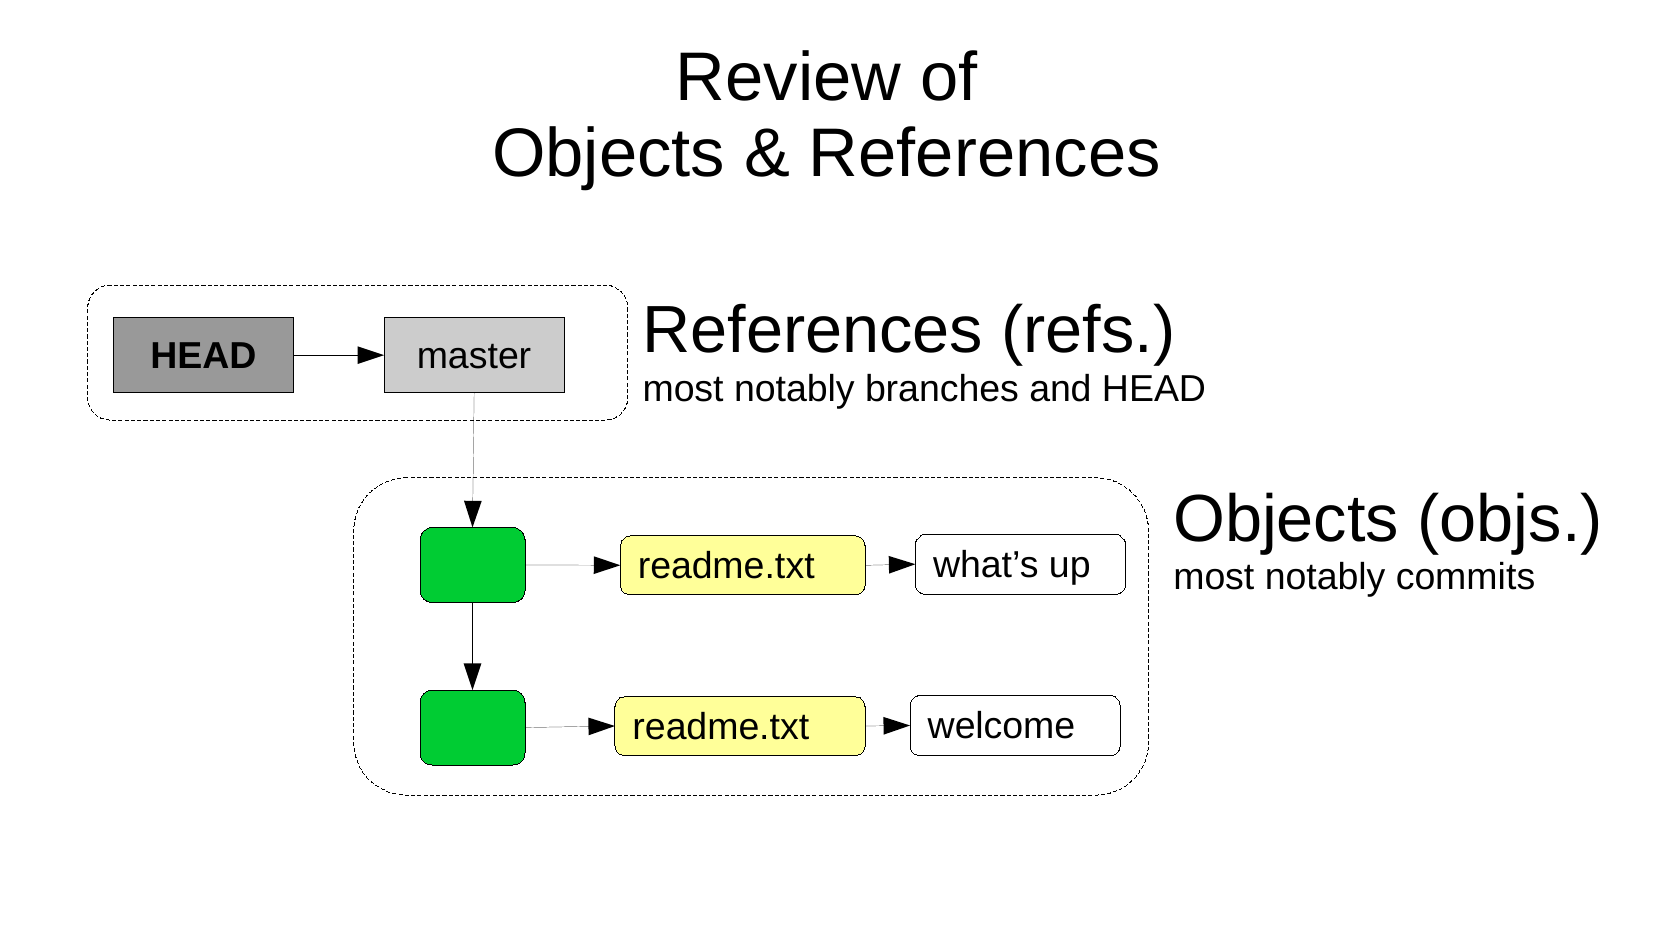

# Review of Objects & References
References (refs.)
most notably branches and HEAD
HEAD
master
Objects (objs.)
most notably commits
what’s up
readme.txt
welcome
readme.txt